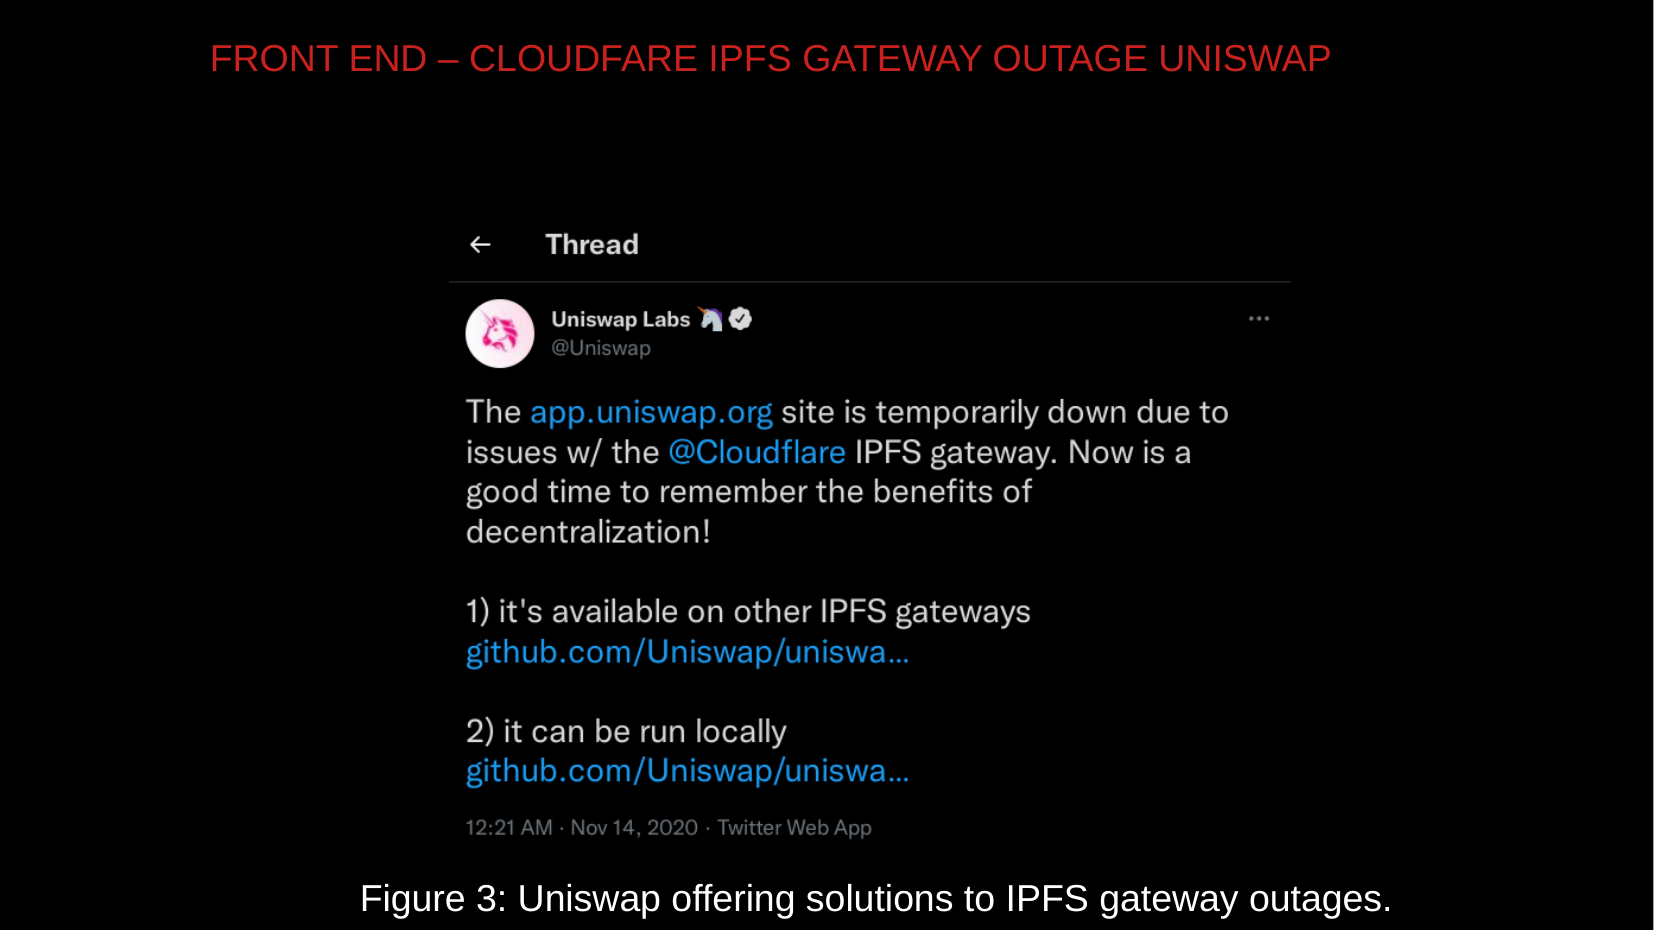

FRONT END – CLOUDFARE IPFS GATEWAY OUTAGE UNISWAP
Figure 3: Uniswap offering solutions to IPFS gateway outages.